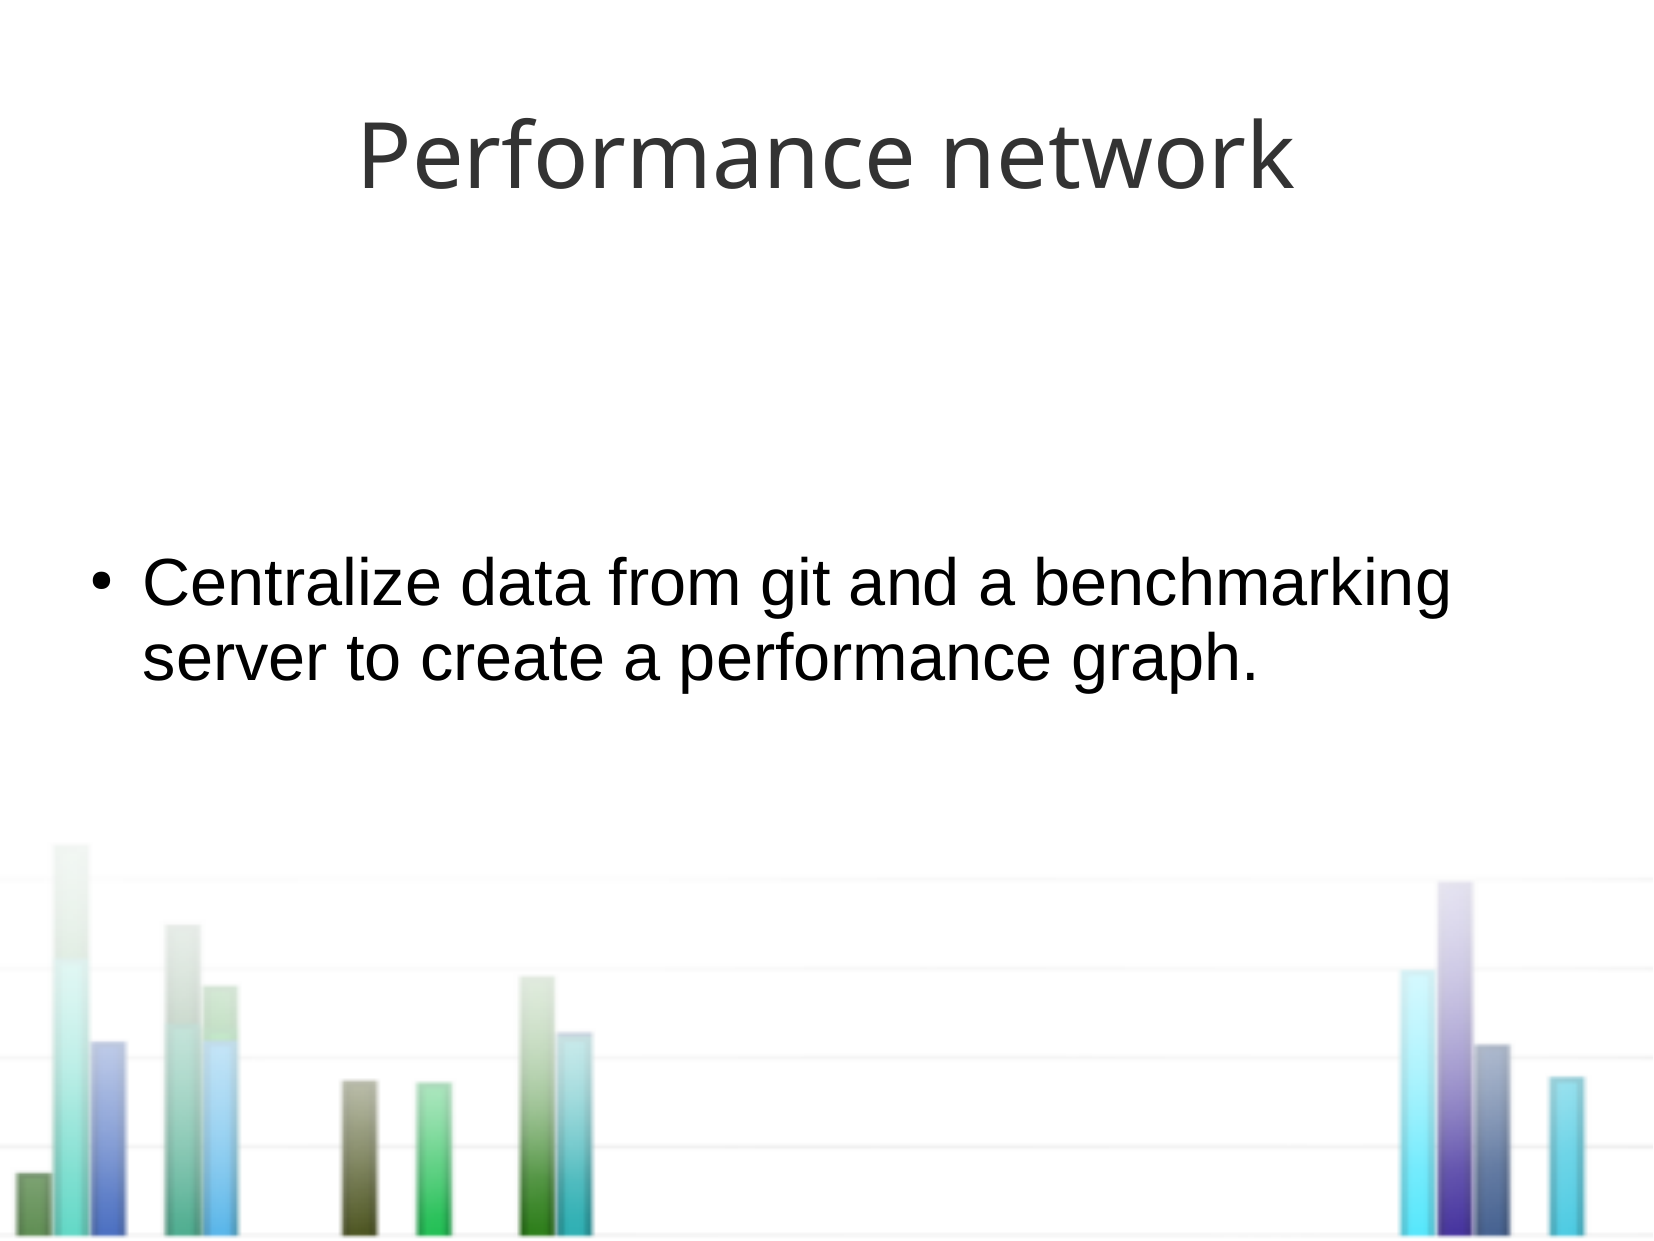

# Performance network
Centralize data from git and a benchmarking server to create a performance graph.